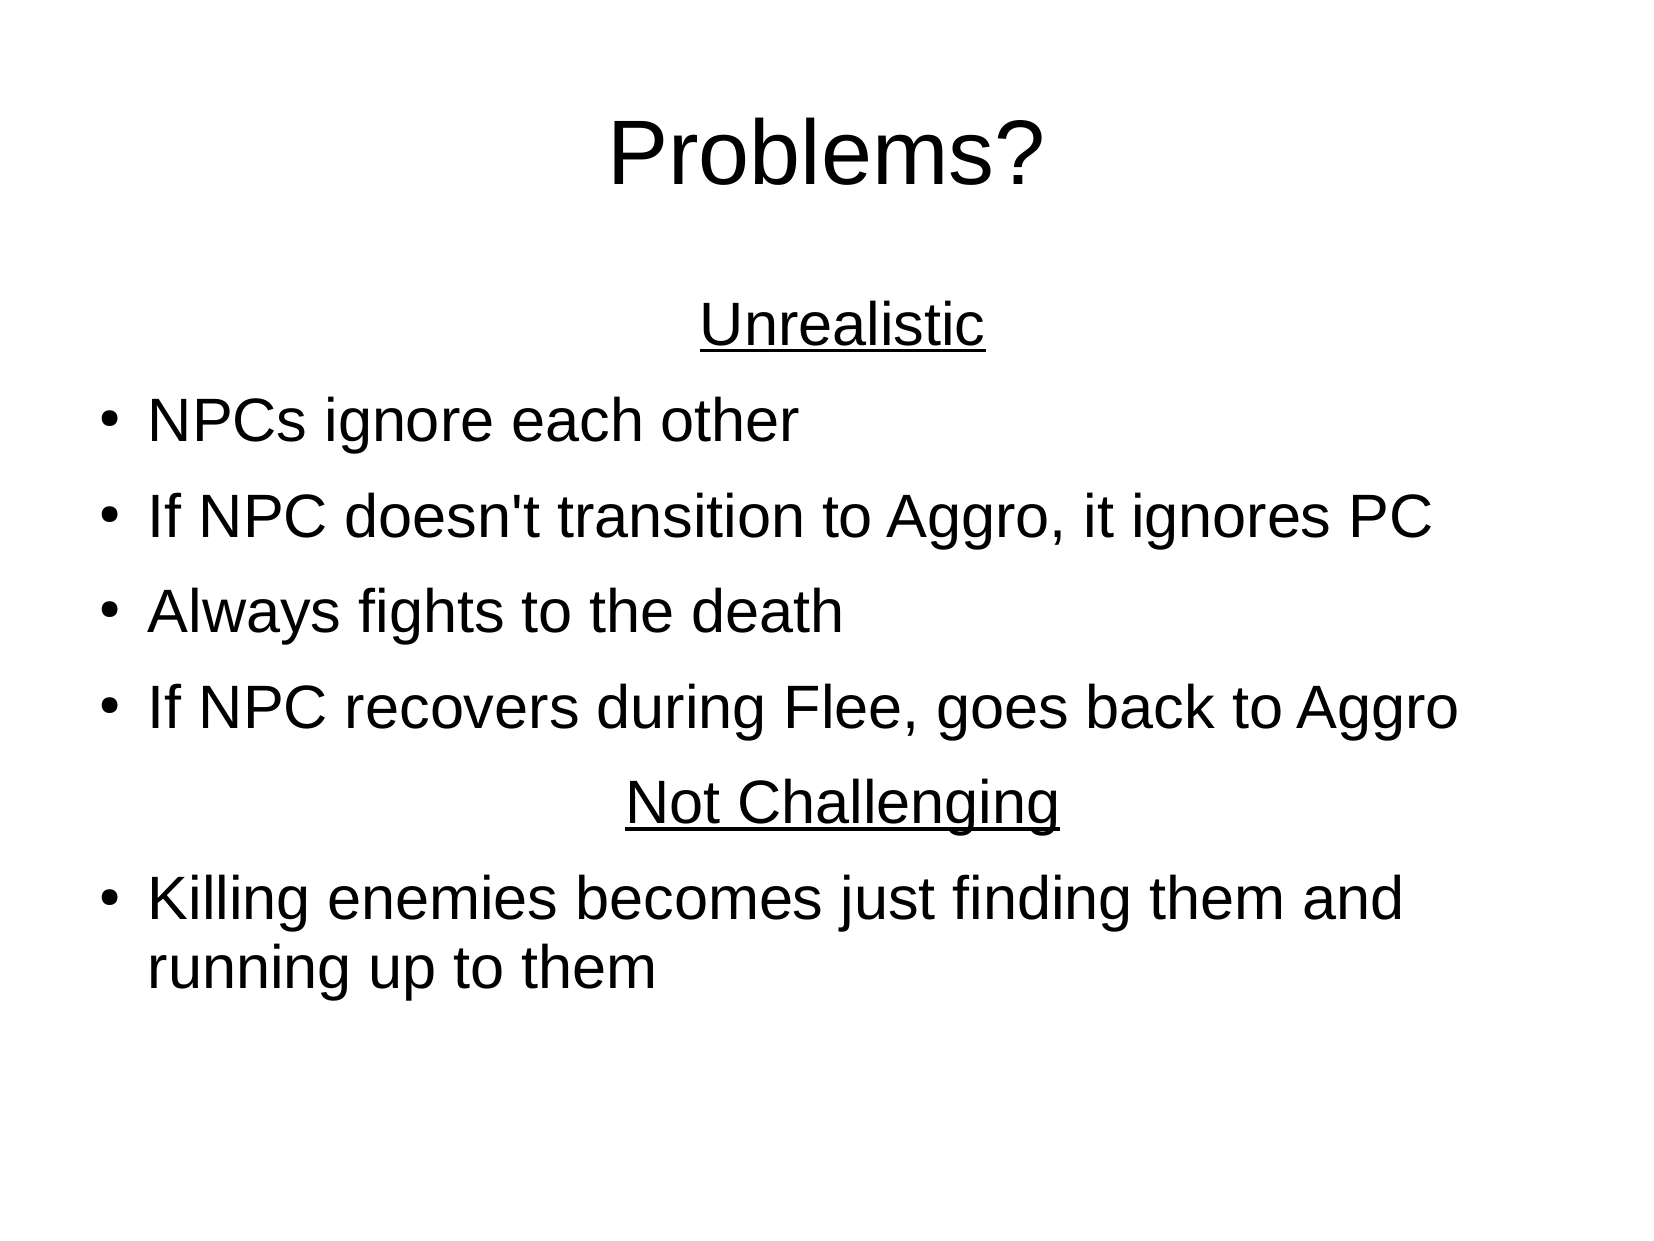

# Problems?
Unrealistic
NPCs ignore each other
If NPC doesn't transition to Aggro, it ignores PC
Always fights to the death
If NPC recovers during Flee, goes back to Aggro
Not Challenging
Killing enemies becomes just finding them and running up to them